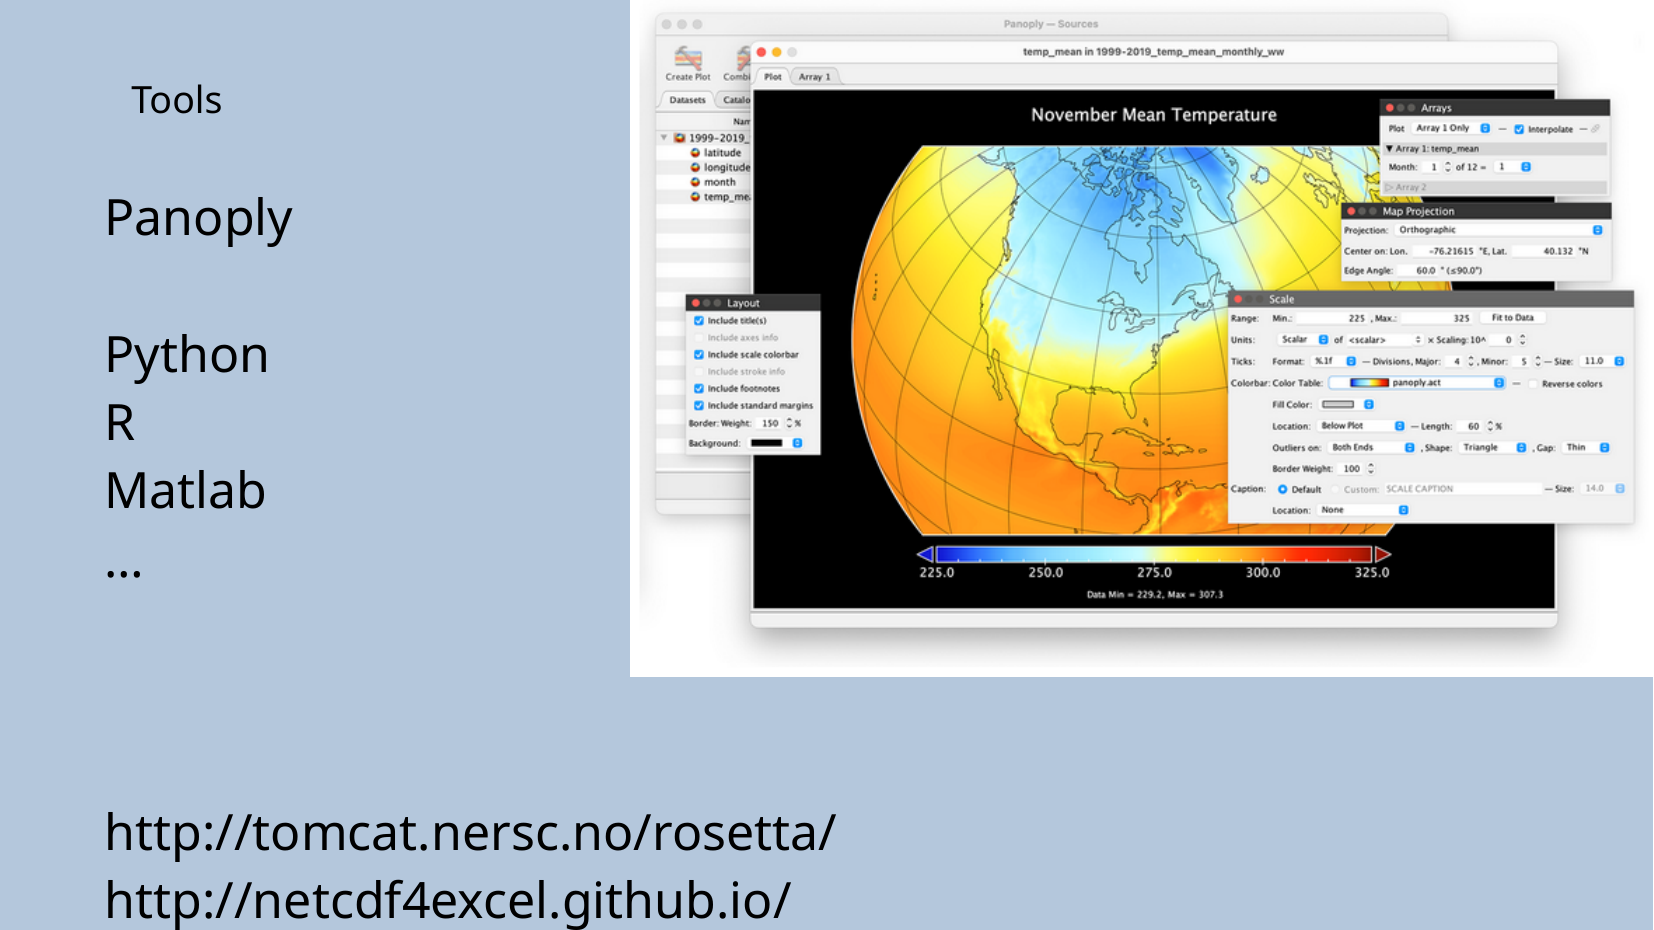

Tools
Panoply
Python
R
Matlab
…
http://tomcat.nersc.no/rosetta/
http://netcdf4excel.github.io/
https://www.unidata.ucar.edu/software/netcdf/software.html